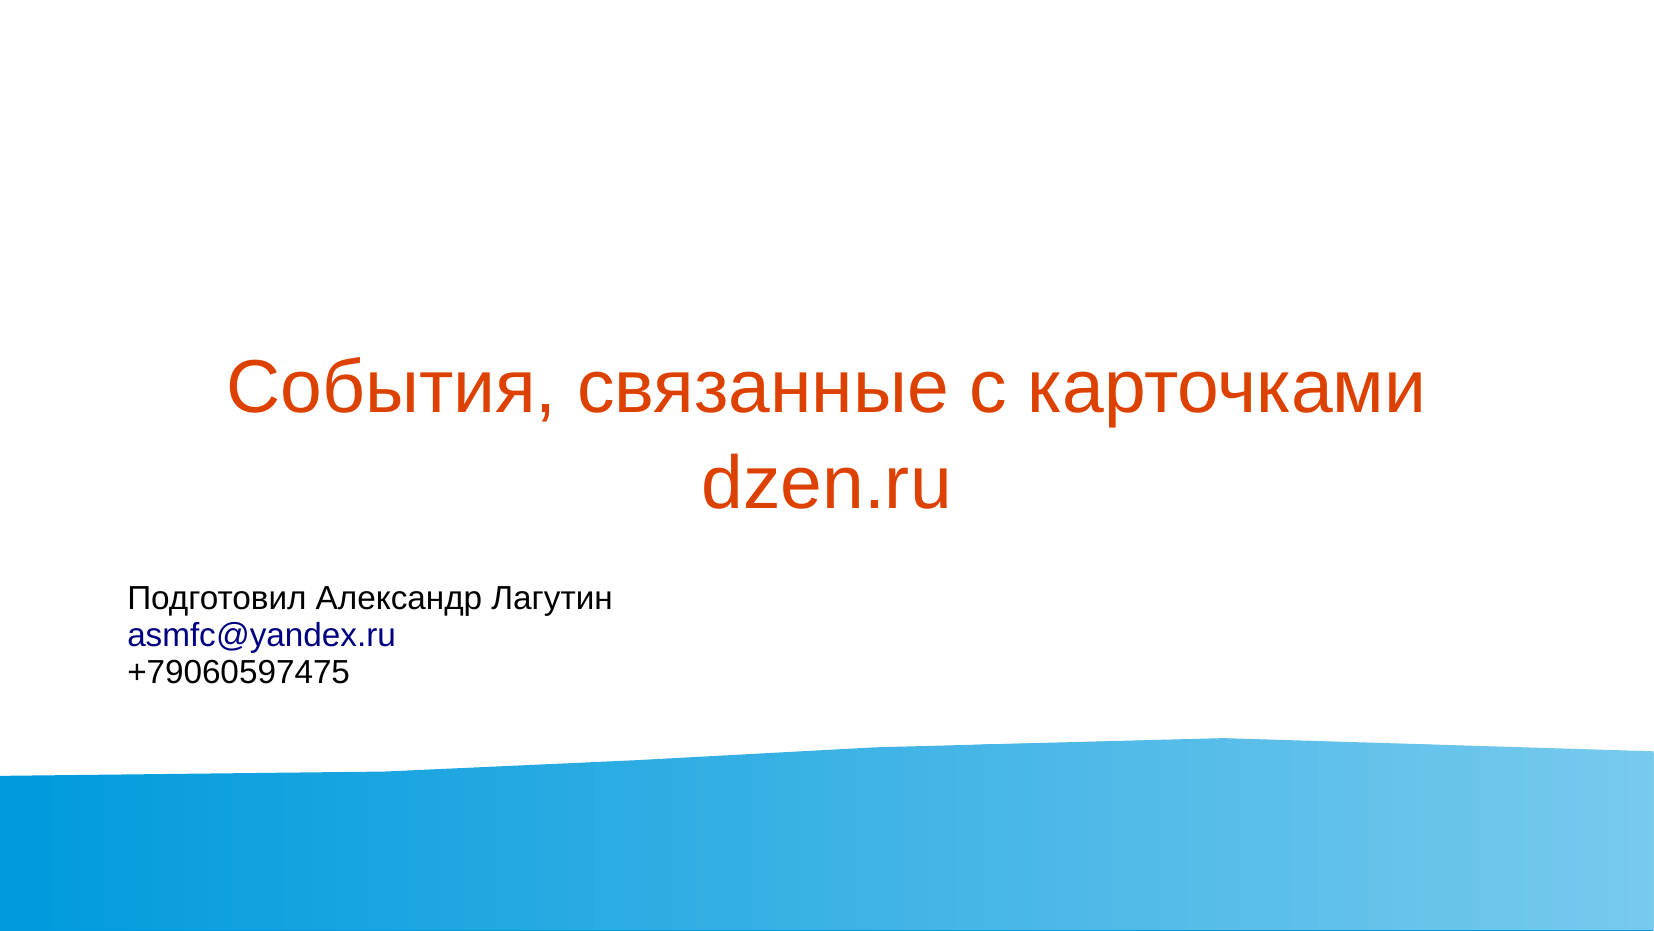

# События, связанные с карточками dzen.ru
Подготовил Александр Лагутин
asmfc@yandex.ru
+79060597475